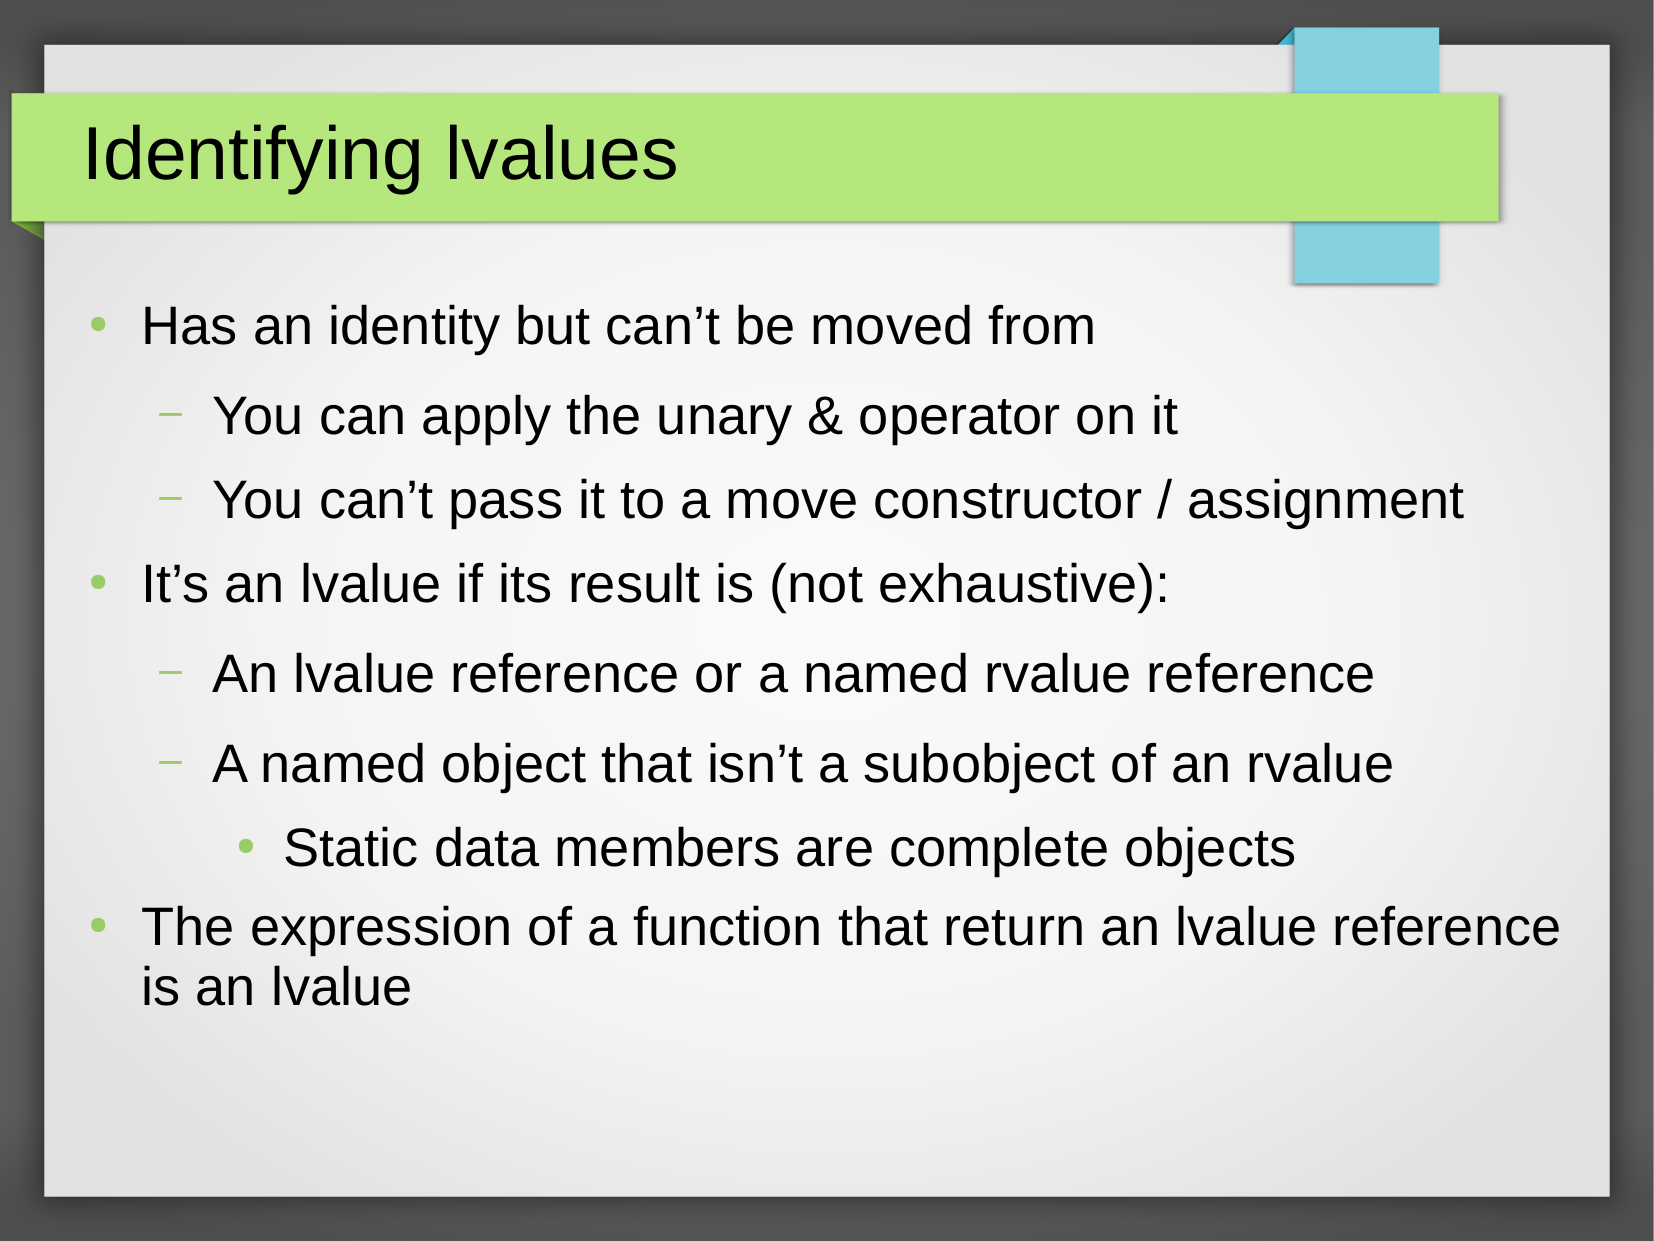

# Identifying lvalues
Has an identity but can’t be moved from
You can apply the unary & operator on it
You can’t pass it to a move constructor / assignment
It’s an lvalue if its result is (not exhaustive):
An lvalue reference or a named rvalue reference
A named object that isn’t a subobject of an rvalue
Static data members are complete objects
The expression of a function that return an lvalue reference is an lvalue